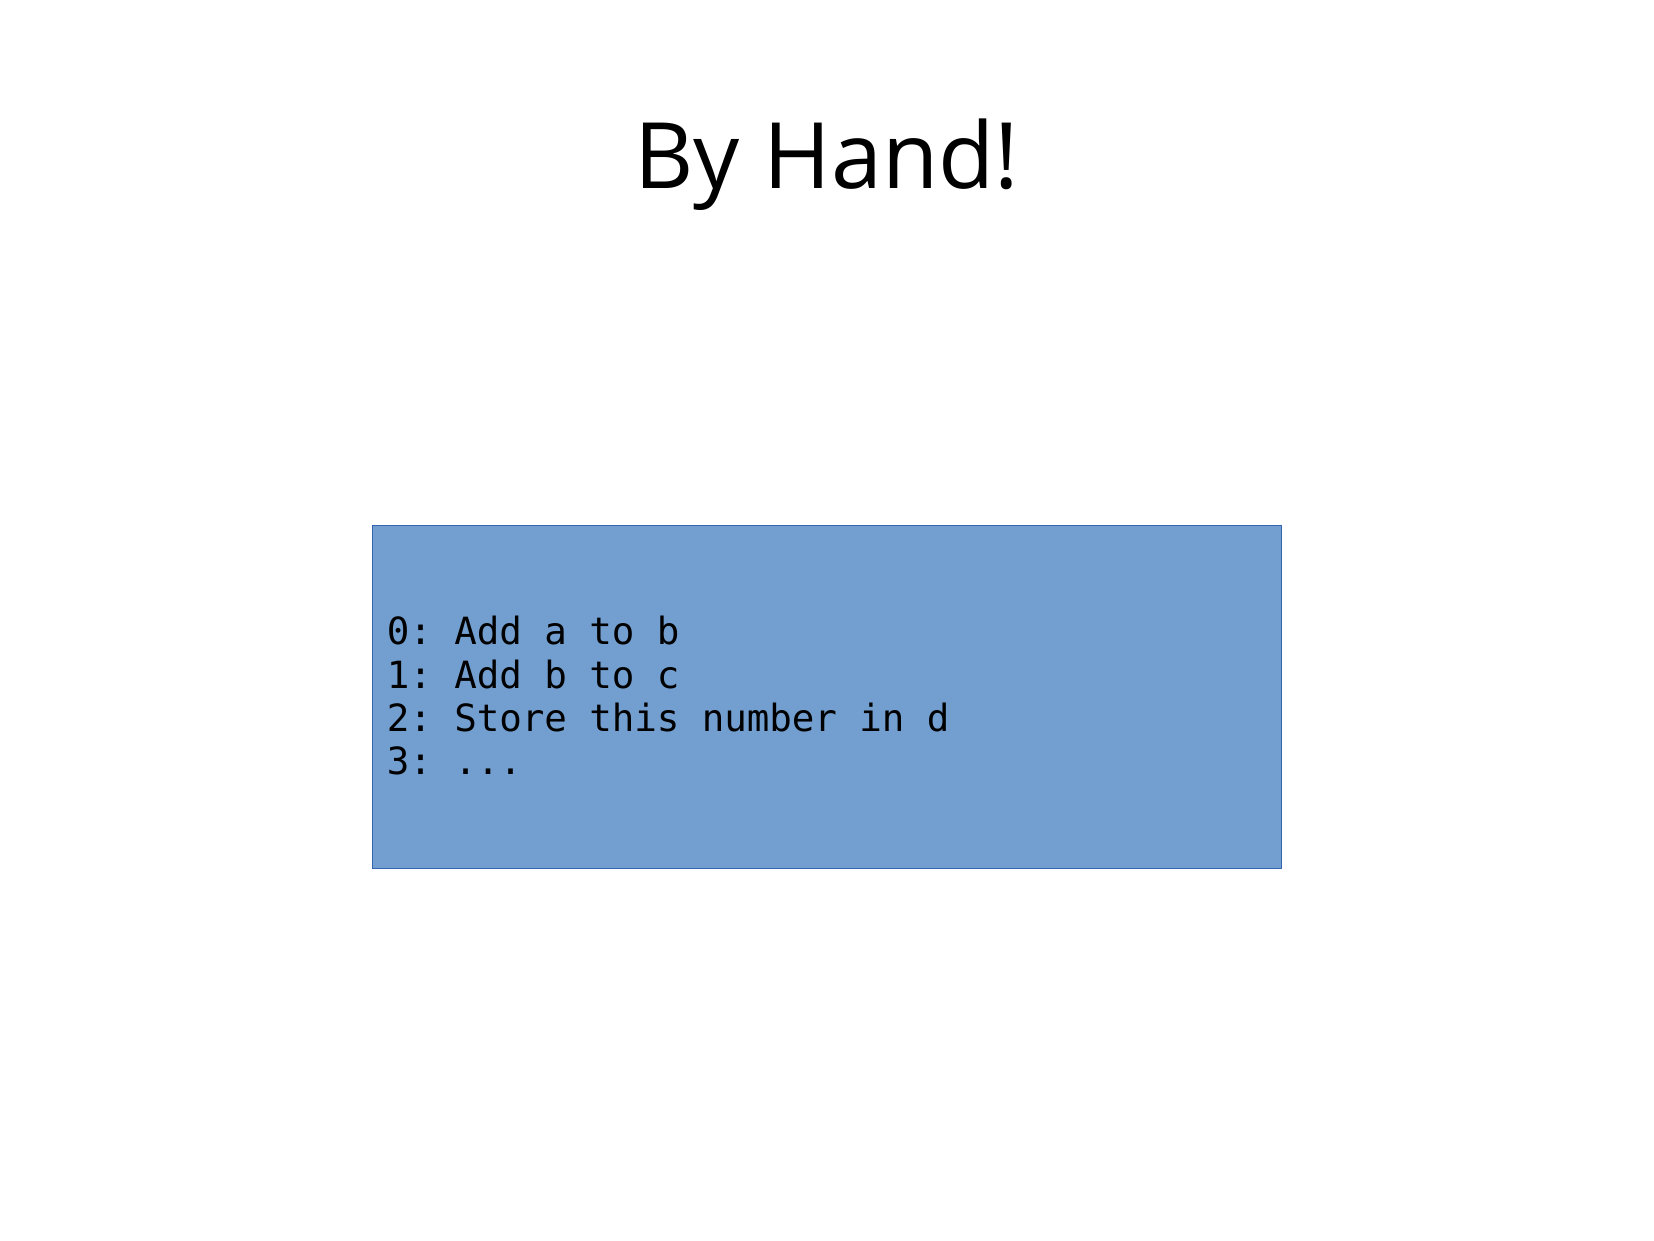

# By Hand!
0: Add a to b
1: Add b to c
2: Store this number in d
3: ...